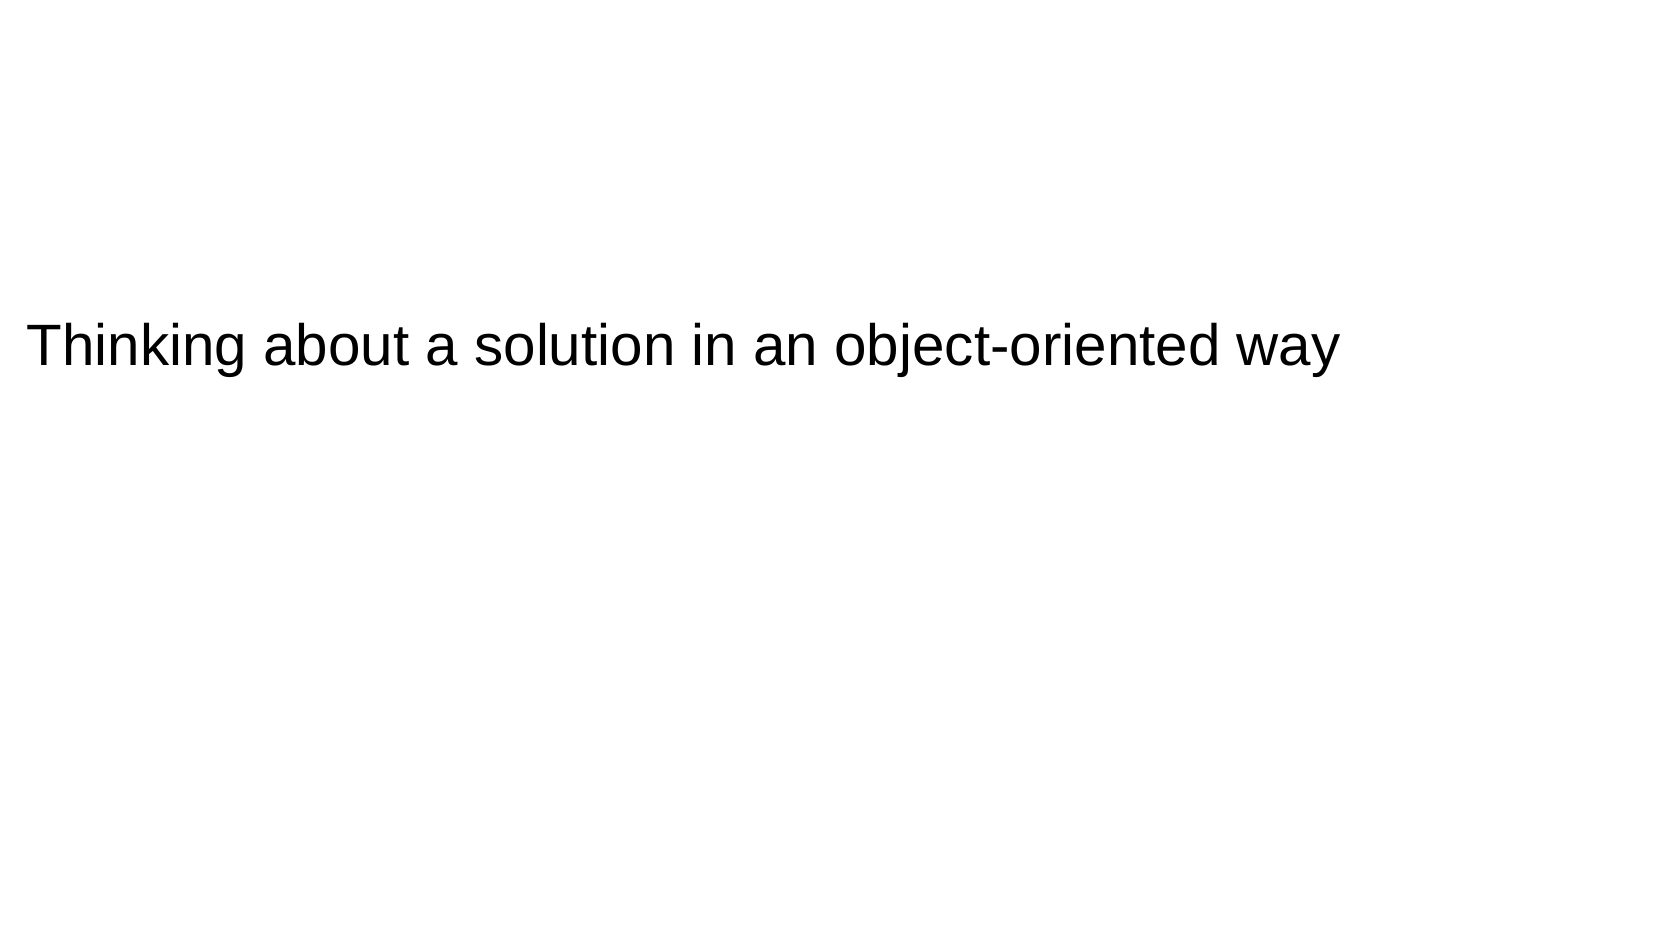

Thinking about a solution in an object-oriented way